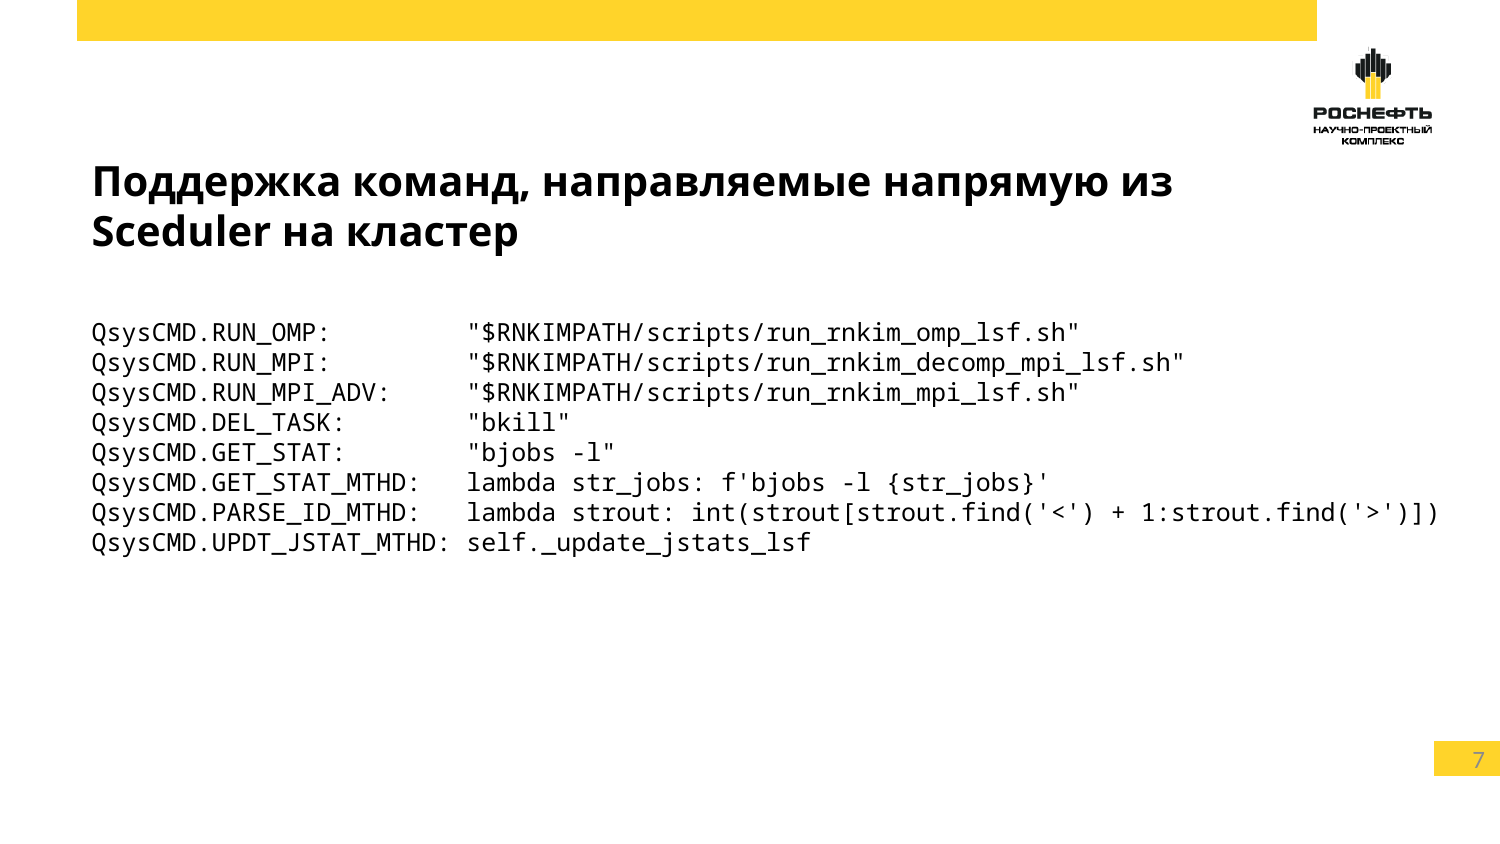

Поддержка команд, направляемые напрямую из Sceduler на кластер
QsysCMD.RUN_OMP: "$RNKIMPATH/scripts/run_rnkim_omp_lsf.sh"
QsysCMD.RUN_MPI: "$RNKIMPATH/scripts/run_rnkim_decomp_mpi_lsf.sh"
QsysCMD.RUN_MPI_ADV: "$RNKIMPATH/scripts/run_rnkim_mpi_lsf.sh"
QsysCMD.DEL_TASK: "bkill"
QsysCMD.GET_STAT: "bjobs -l"
QsysCMD.GET_STAT_MTHD: lambda str_jobs: f'bjobs -l {str_jobs}'
QsysCMD.PARSE_ID_MTHD: lambda strout: int(strout[strout.find('<') + 1:strout.find('>')])
QsysCMD.UPDT_JSTAT_MTHD: self._update_jstats_lsf